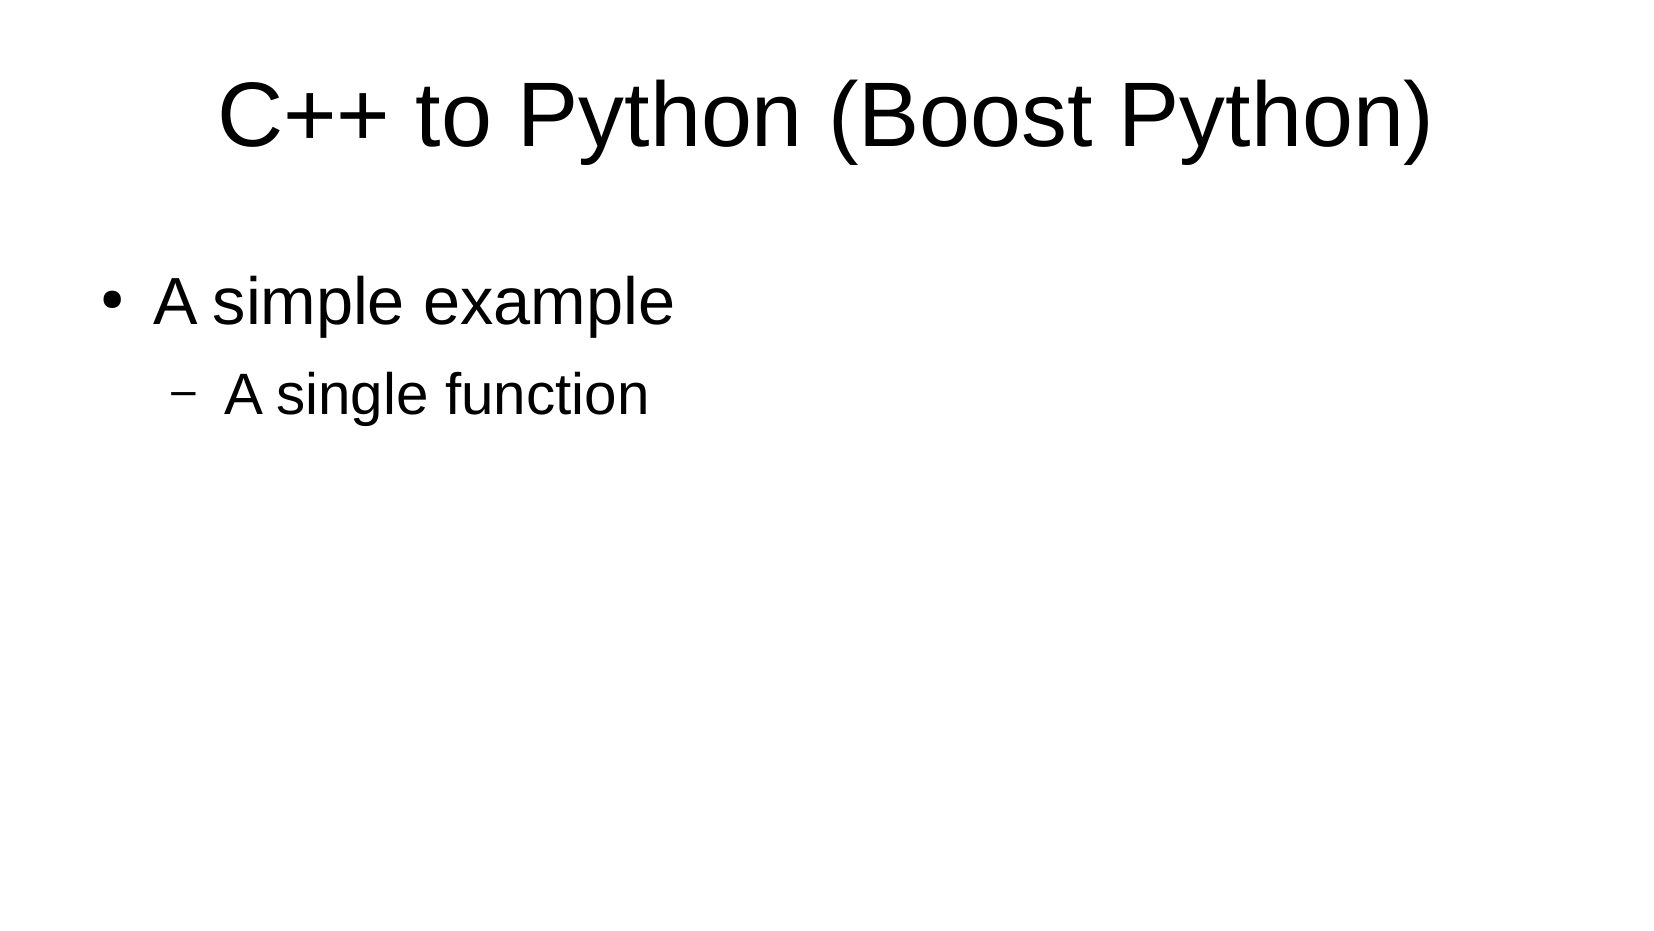

# C++ to Python (Boost Python)
A simple example
A single function